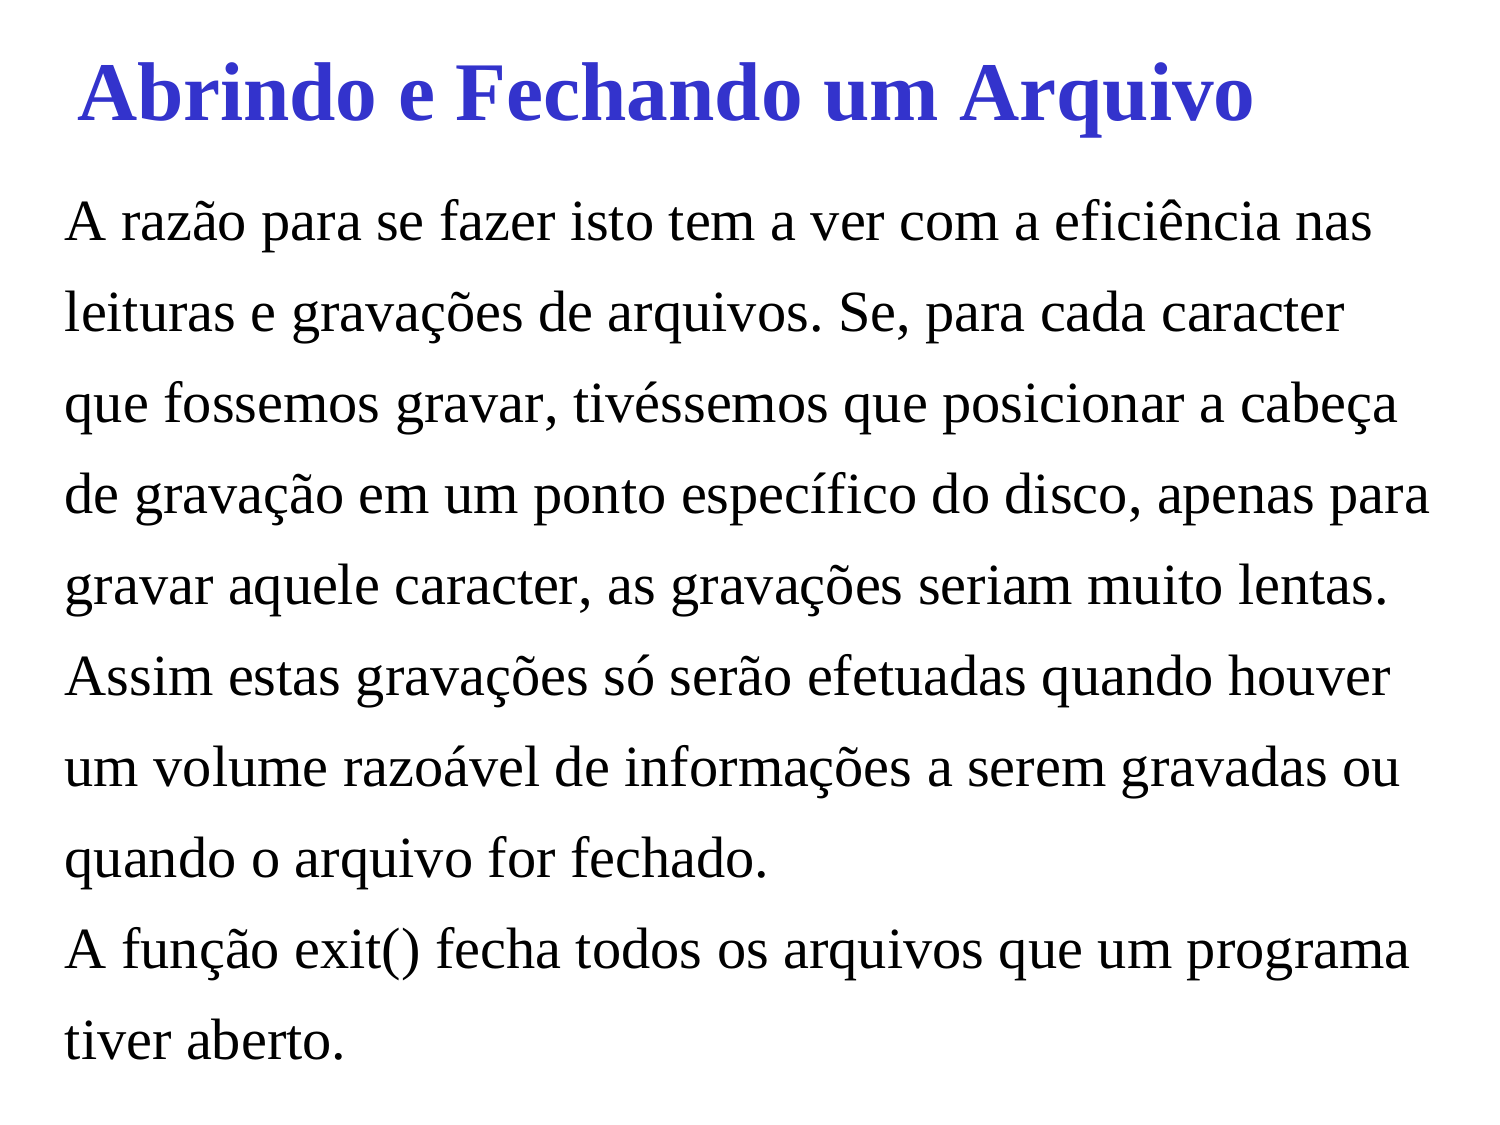

Abrindo e Fechando um Arquivo
A razão para se fazer isto tem a ver com a eficiência nas
leituras e gravações de arquivos. Se, para cada caracter
que fossemos gravar, tivéssemos que posicionar a cabeça
de gravação em um ponto específico do disco, apenas para
gravar aquele caracter, as gravações seriam muito lentas.
Assim estas gravações só serão efetuadas quando houver
um volume razoável de informações a serem gravadas ou
quando o arquivo for fechado.
A função exit() fecha todos os arquivos que um programa
tiver aberto.